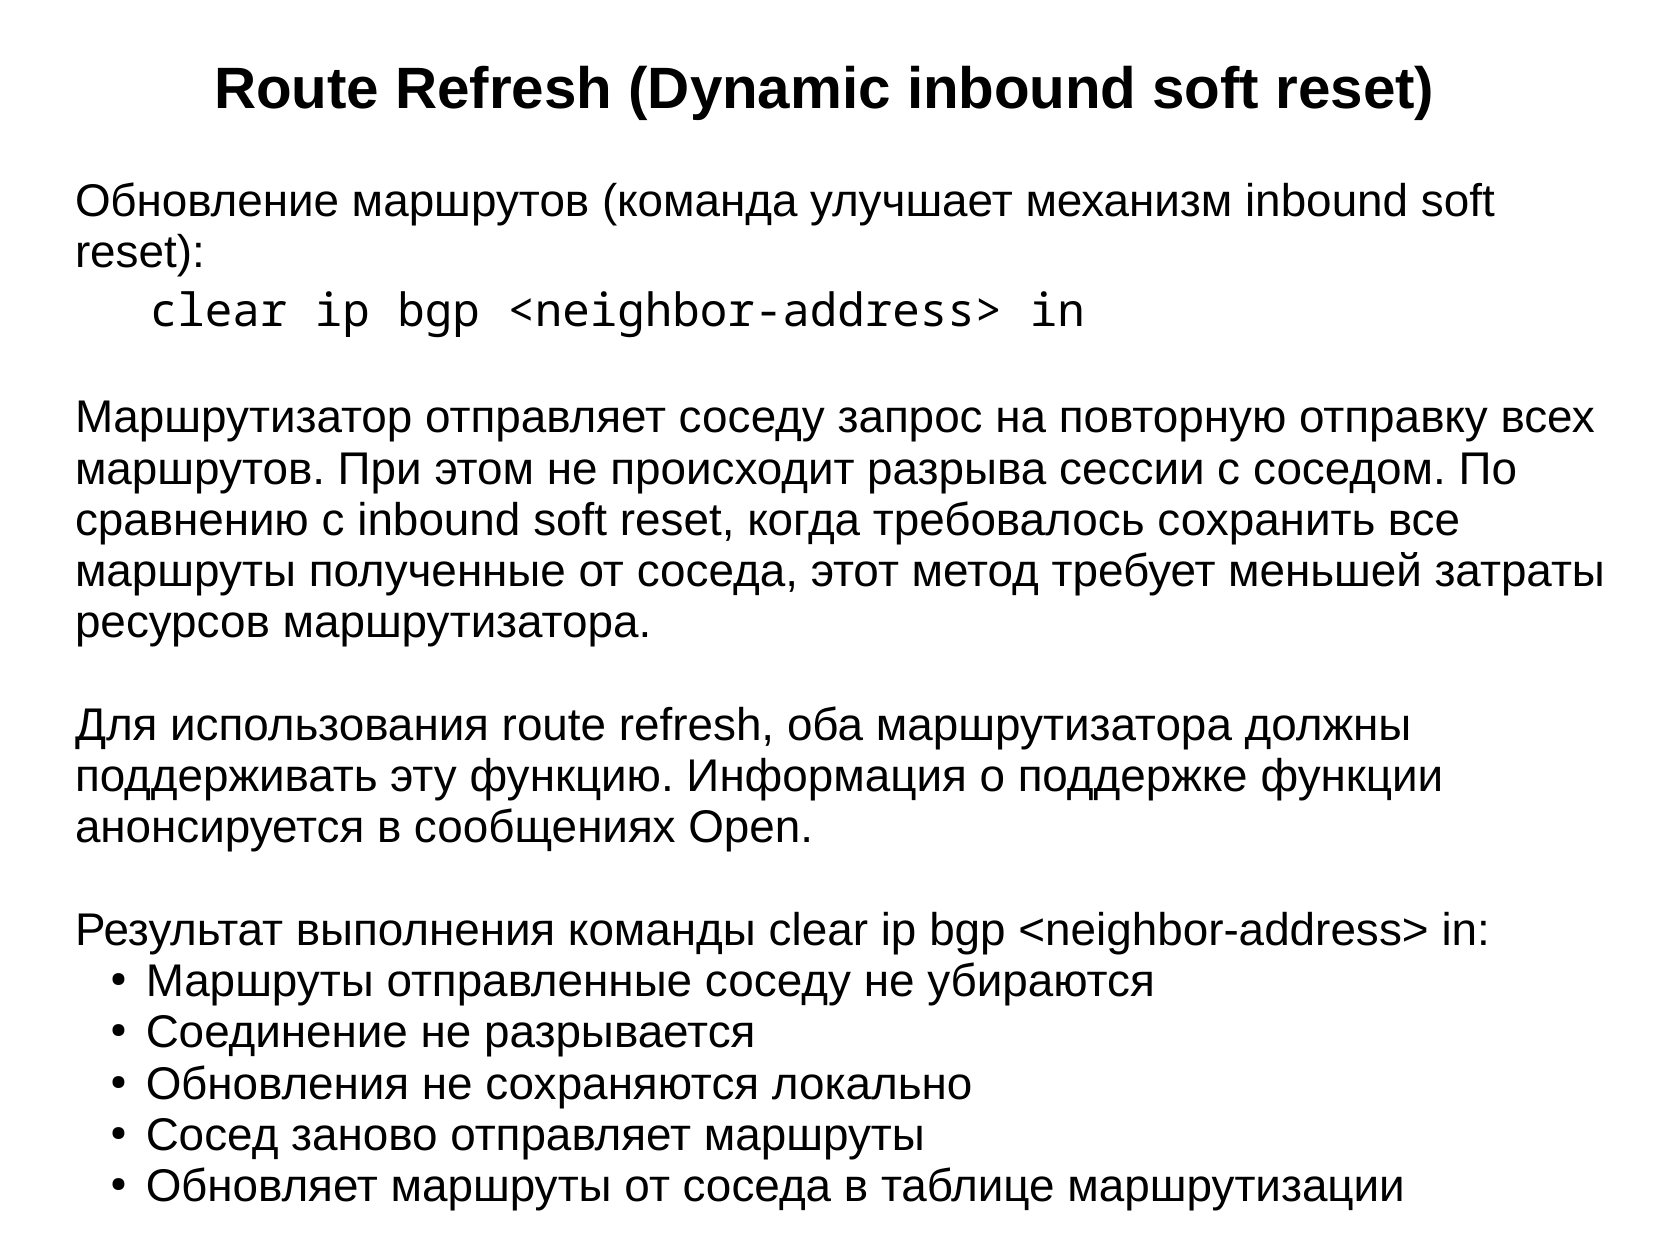

# Route Refresh (Dynamic inbound soft reset)
Обновление маршрутов (команда улучшает механизм inbound soft reset):
	clear ip bgp <neighbor-address> in
Маршрутизатор отправляет соседу запрос на повторную отправку всех маршрутов. При этом не происходит разрыва сессии с соседом. По сравнению с inbound soft reset, когда требовалось сохранить все маршруты полученные от соседа, этот метод требует меньшей затраты ресурсов маршрутизатора.
Для использования route refresh, оба маршрутизатора должны поддерживать эту функцию. Информация о поддержке функции анонсируется в сообщениях Open.
Результат выполнения команды clear ip bgp <neighbor-address> in:
Маршруты отправленные соседу не убираются
Соединение не разрывается
Обновления не сохраняются локально
Сосед заново отправляет маршруты
Обновляет маршруты от соседа в таблице маршрутизации